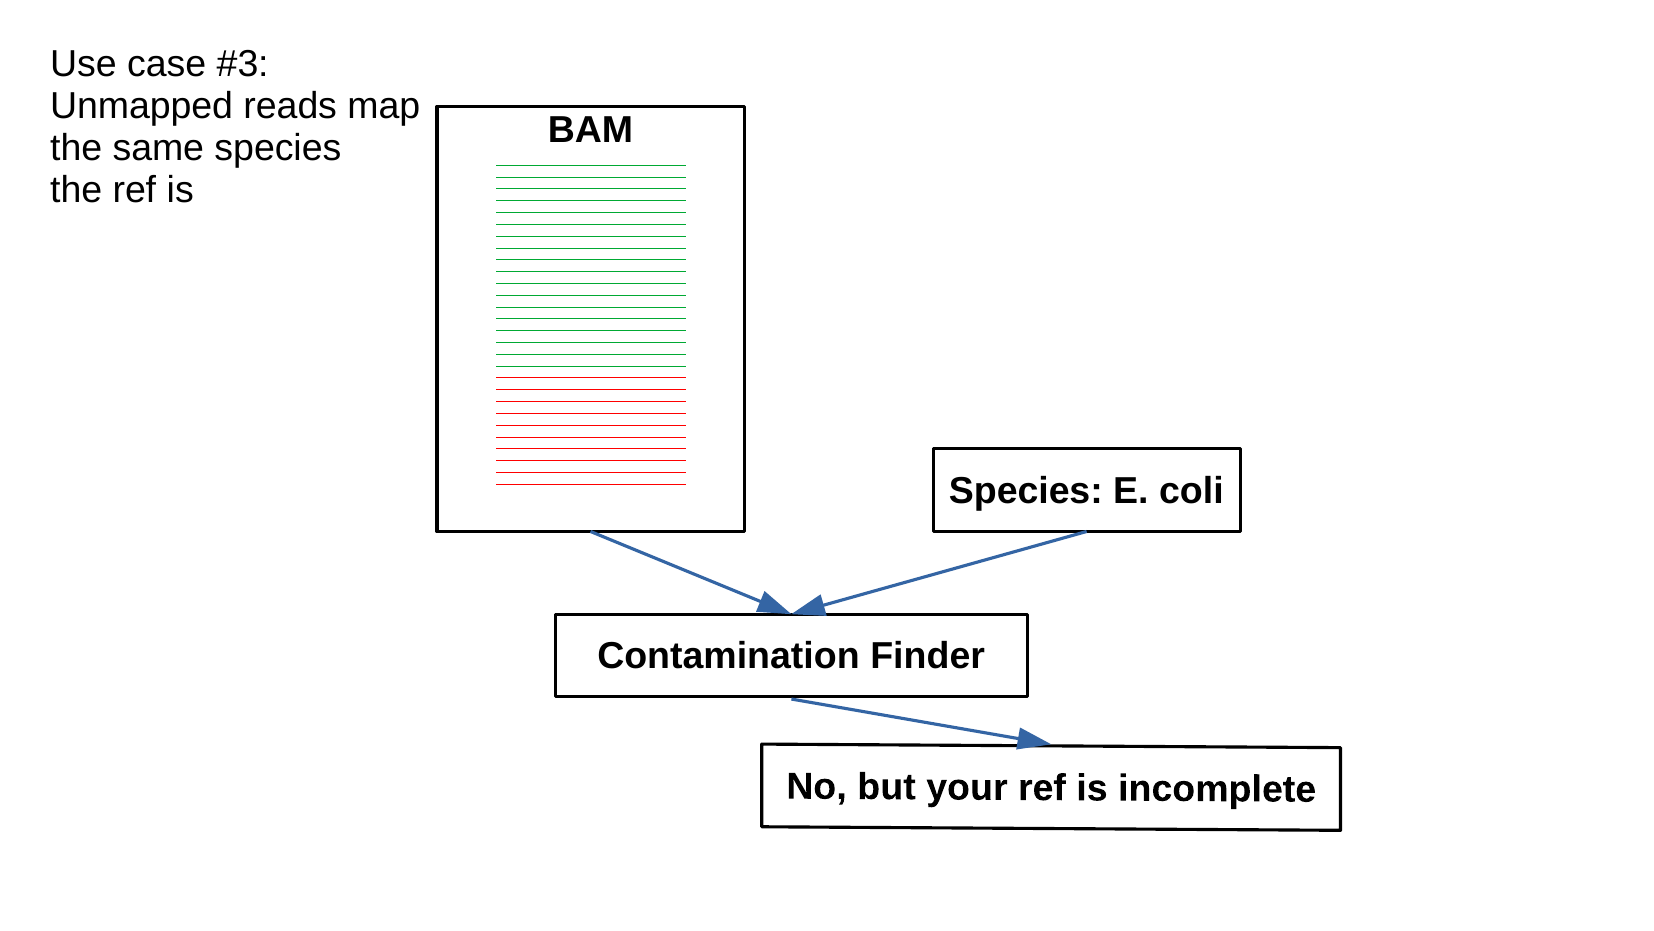

Use case #3:
Unmapped reads map
the same species
the ref is
BAM
Species: E. coli
Contamination Finder
No, but your ref is incomplete